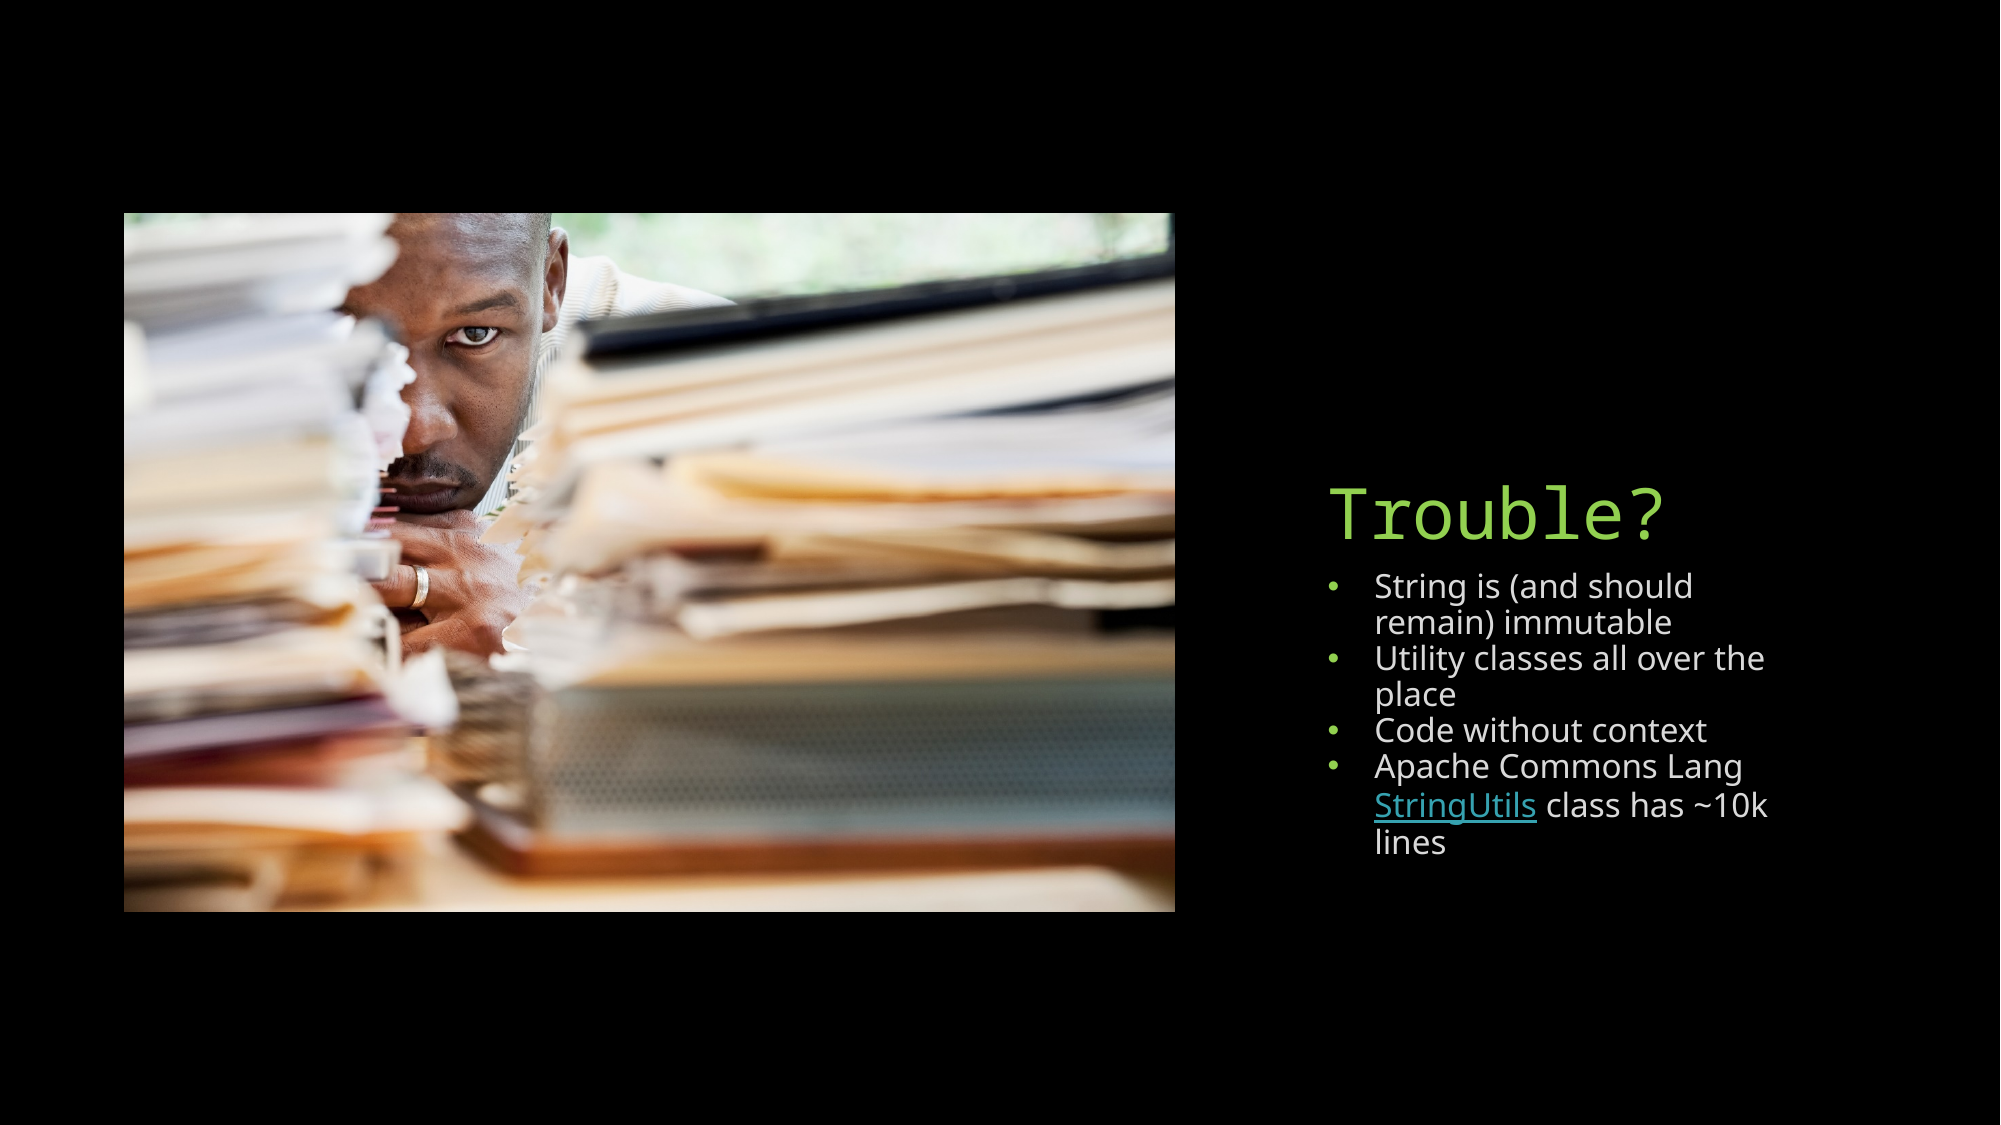

# Trouble?
String is (and should remain) immutable
Utility classes all over the place
Code without context
Apache Commons Lang StringUtils class has ~10k lines